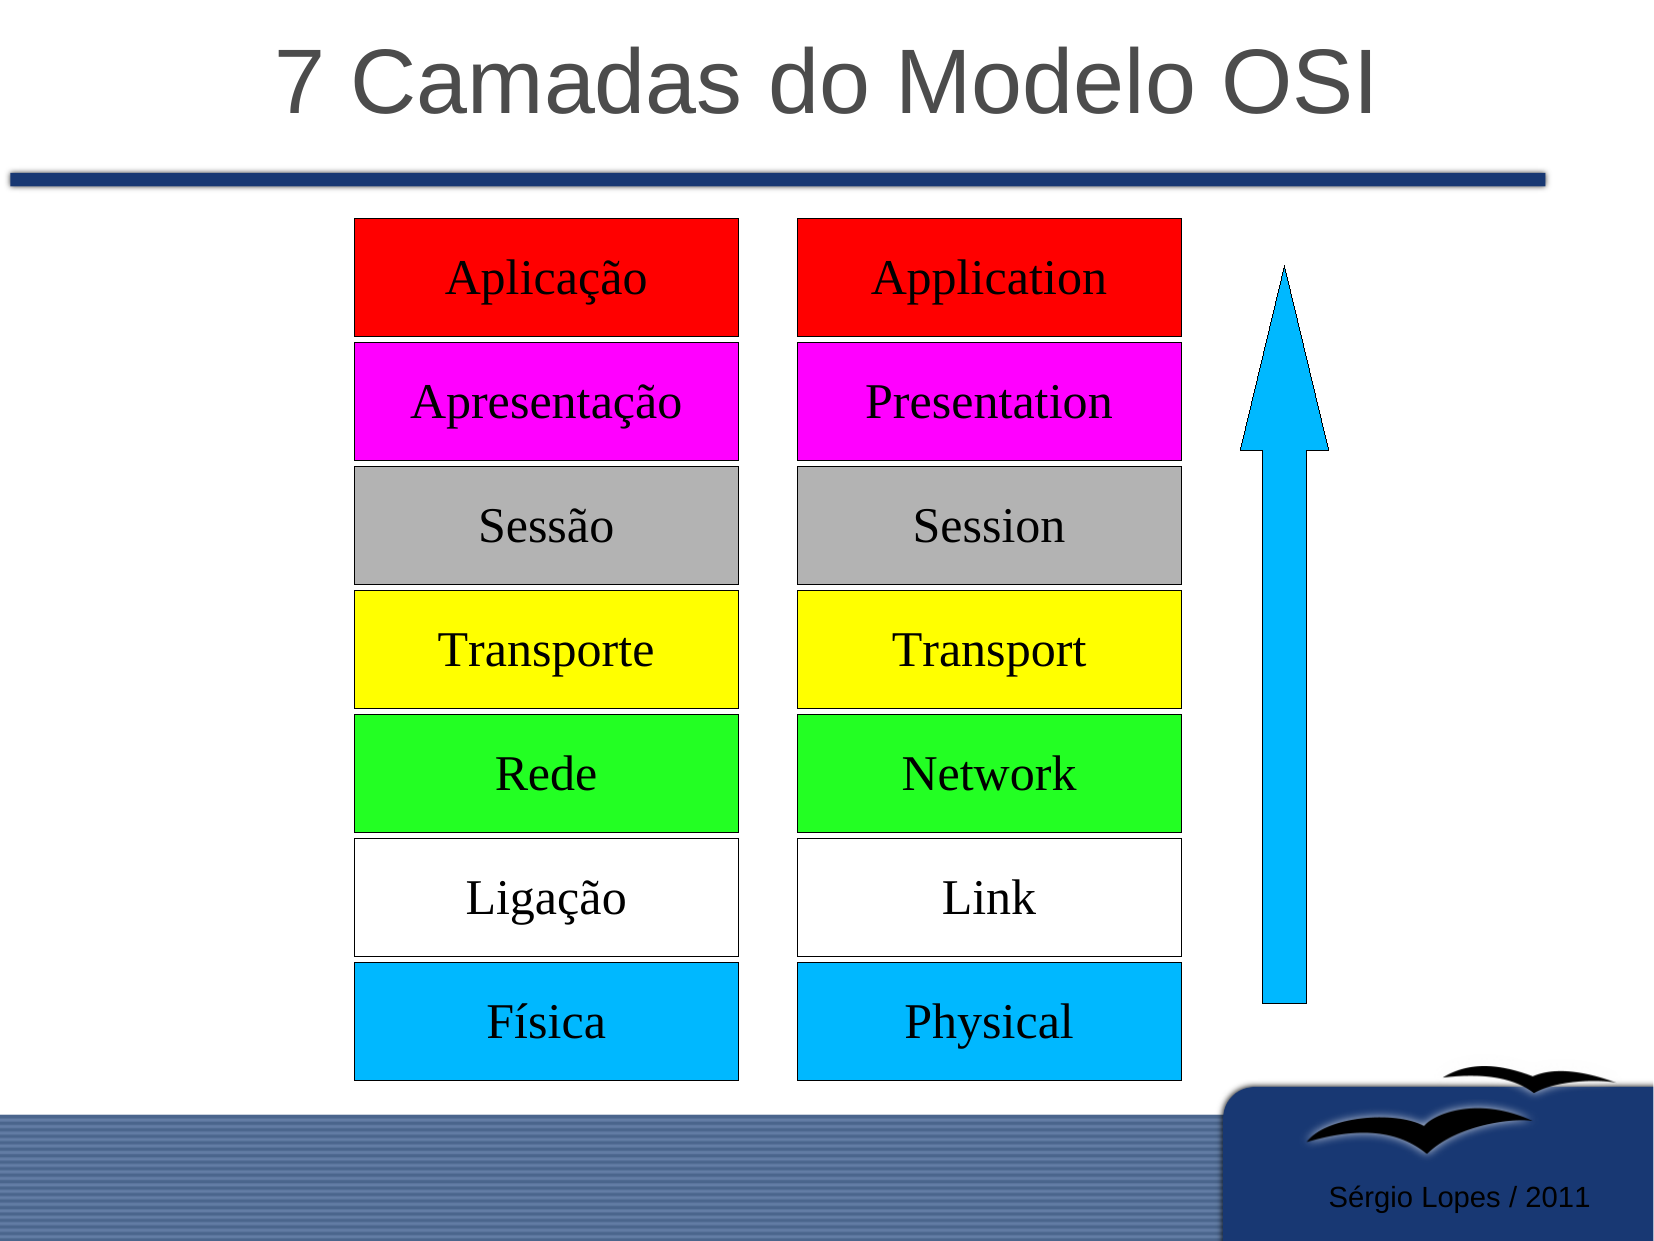

# 7 Camadas do Modelo OSI
Aplicação
Application
Apresentação
Presentation
Sessão
Session
Transporte
Transport
Rede
Network
Ligação
Link
Física
Physical
Sérgio Lopes / 2011